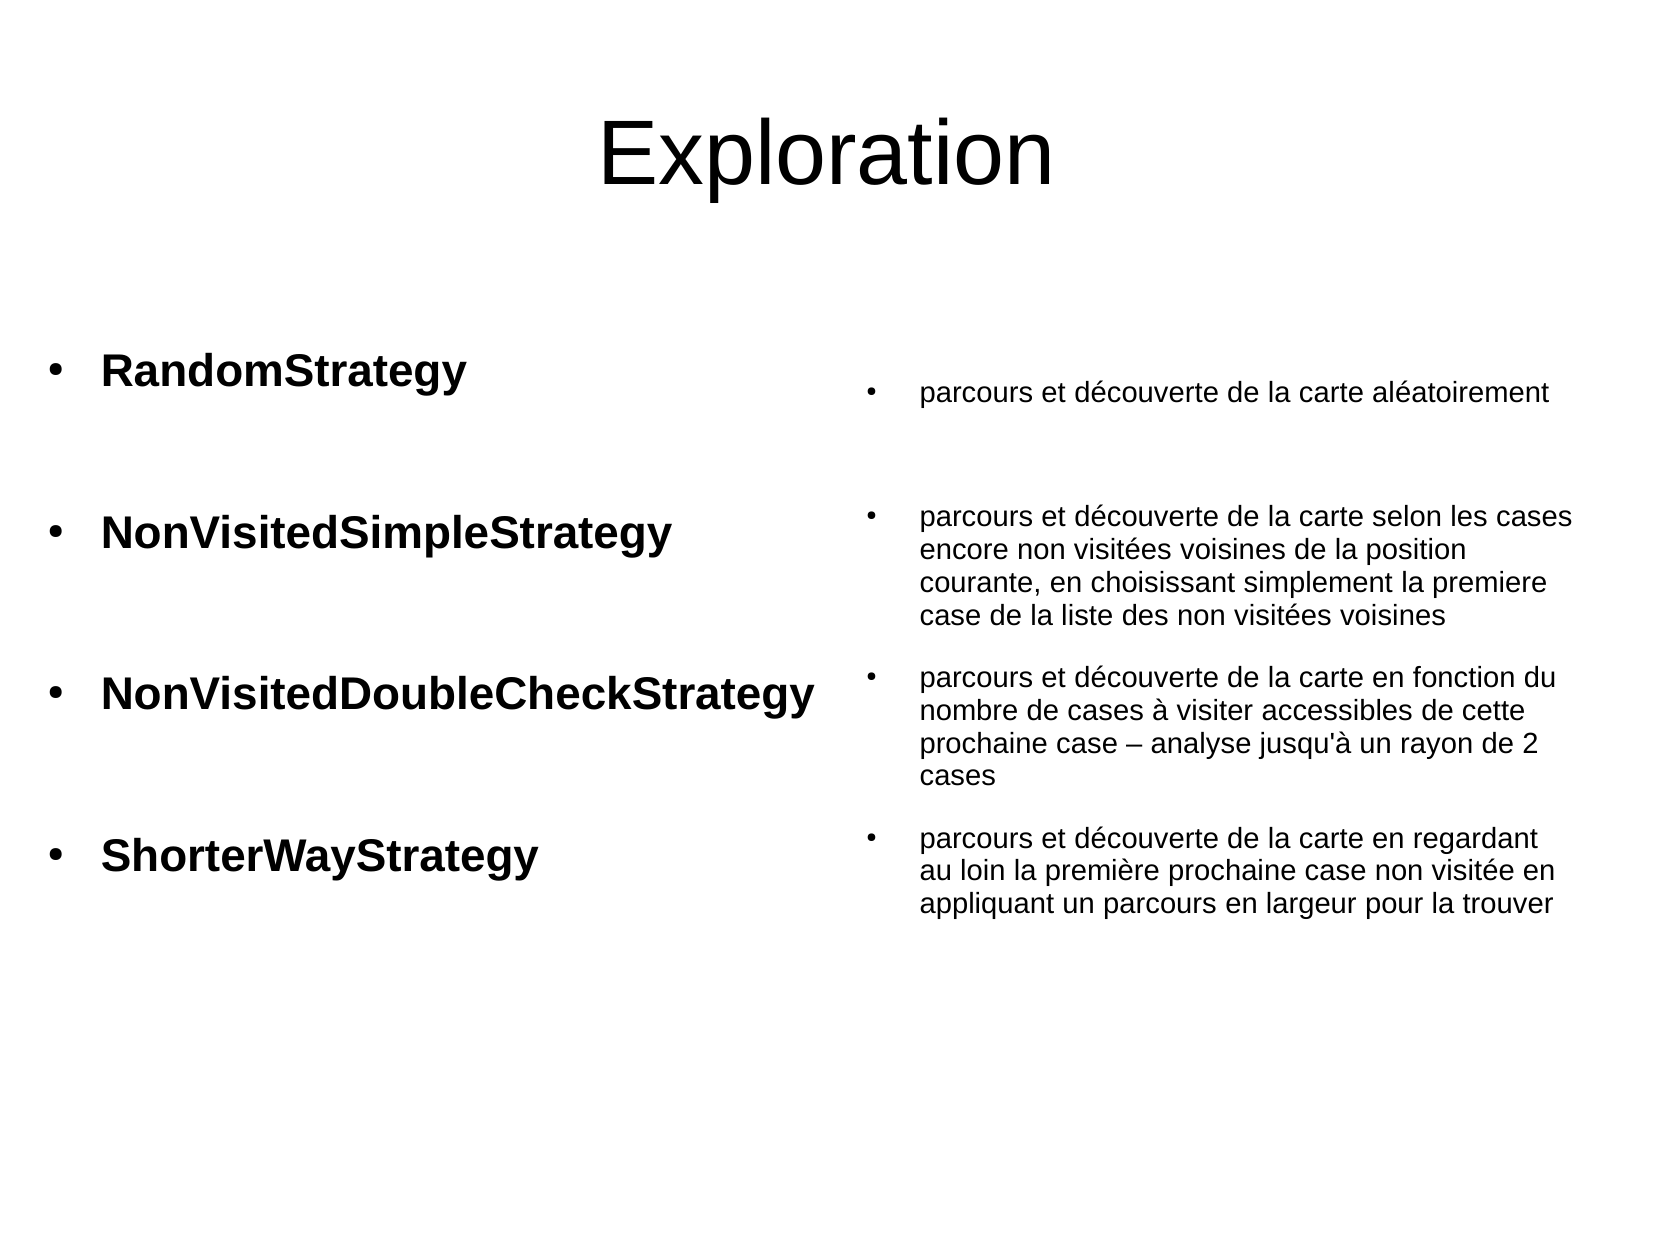

# Exploration
RandomStrategy
NonVisitedSimpleStrategy
NonVisitedDoubleCheckStrategy
ShorterWayStrategy
parcours et découverte de la carte aléatoirement
parcours et découverte de la carte selon les cases encore non visitées voisines de la position courante, en choisissant simplement la premiere case de la liste des non visitées voisines
parcours et découverte de la carte en fonction du nombre de cases à visiter accessibles de cette prochaine case – analyse jusqu'à un rayon de 2 cases
parcours et découverte de la carte en regardant au loin la première prochaine case non visitée en appliquant un parcours en largeur pour la trouver